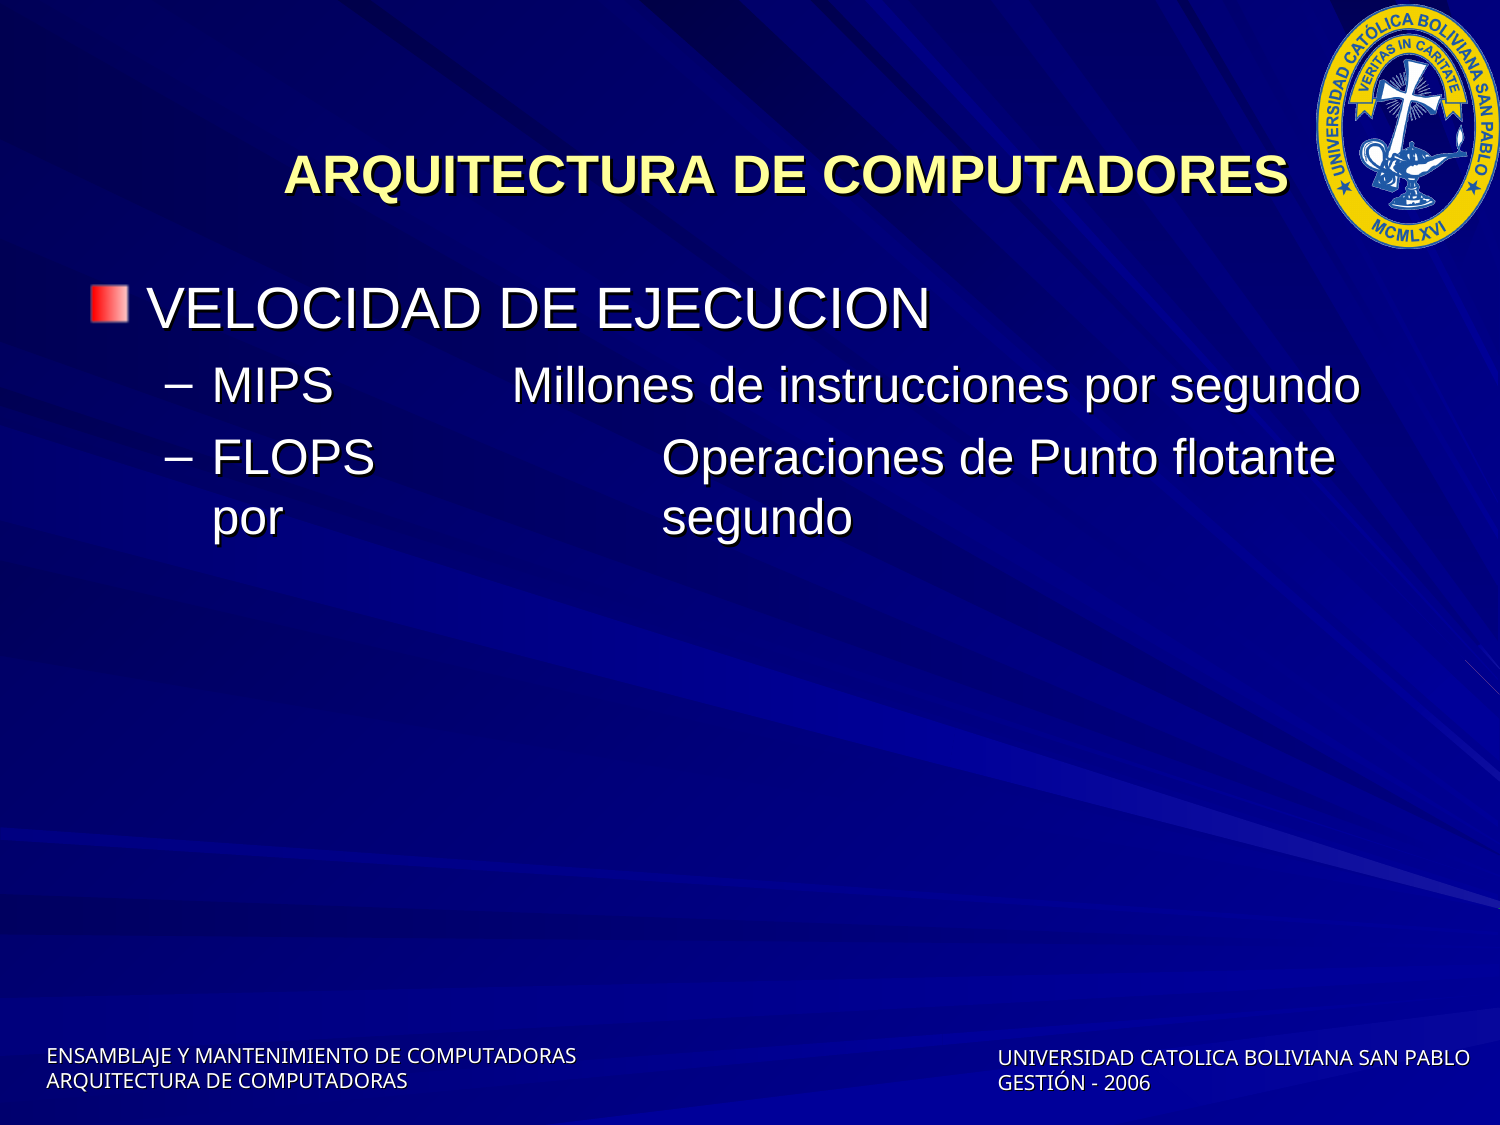

ARQUITECTURA DE COMPUTADORES
# VELOCIDAD DE EJECUCION
MIPS		Millones de instrucciones por segundo
FLOPS		Operaciones de Punto flotante por 			segundo